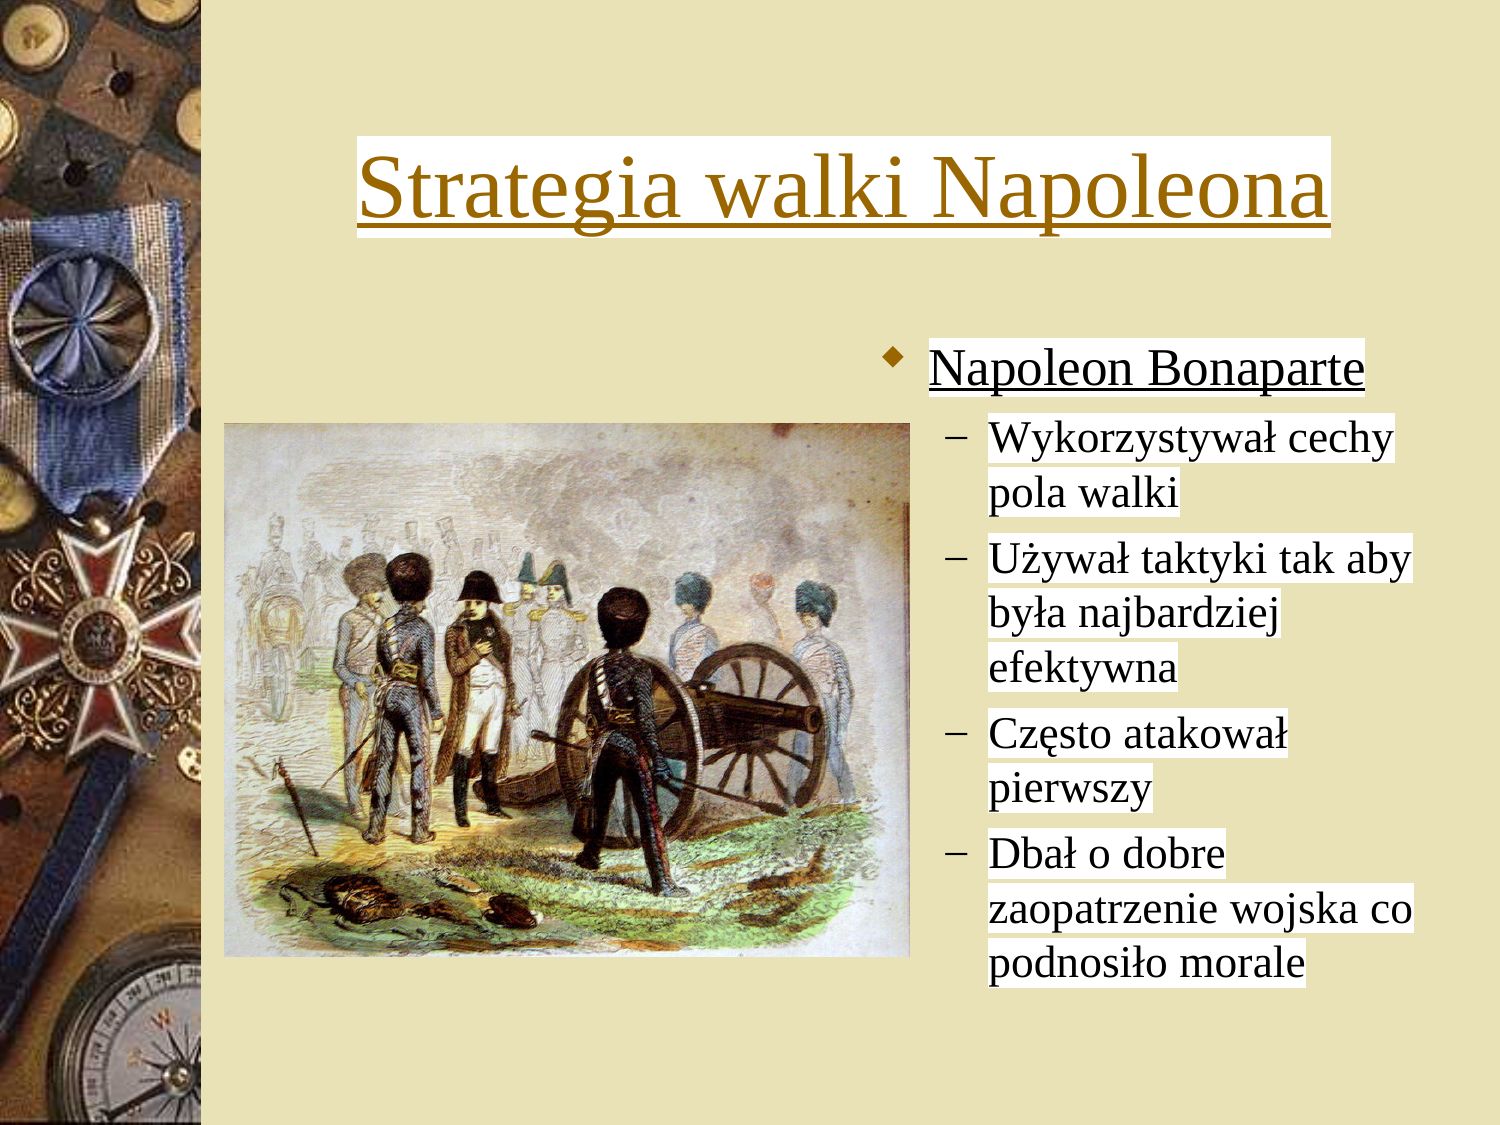

# Strategia walki Napoleona
Napoleon Bonaparte
Wykorzystywał cechy pola walki
Używał taktyki tak aby była najbardziej efektywna
Często atakował pierwszy
Dbał o dobre zaopatrzenie wojska co podnosiło morale